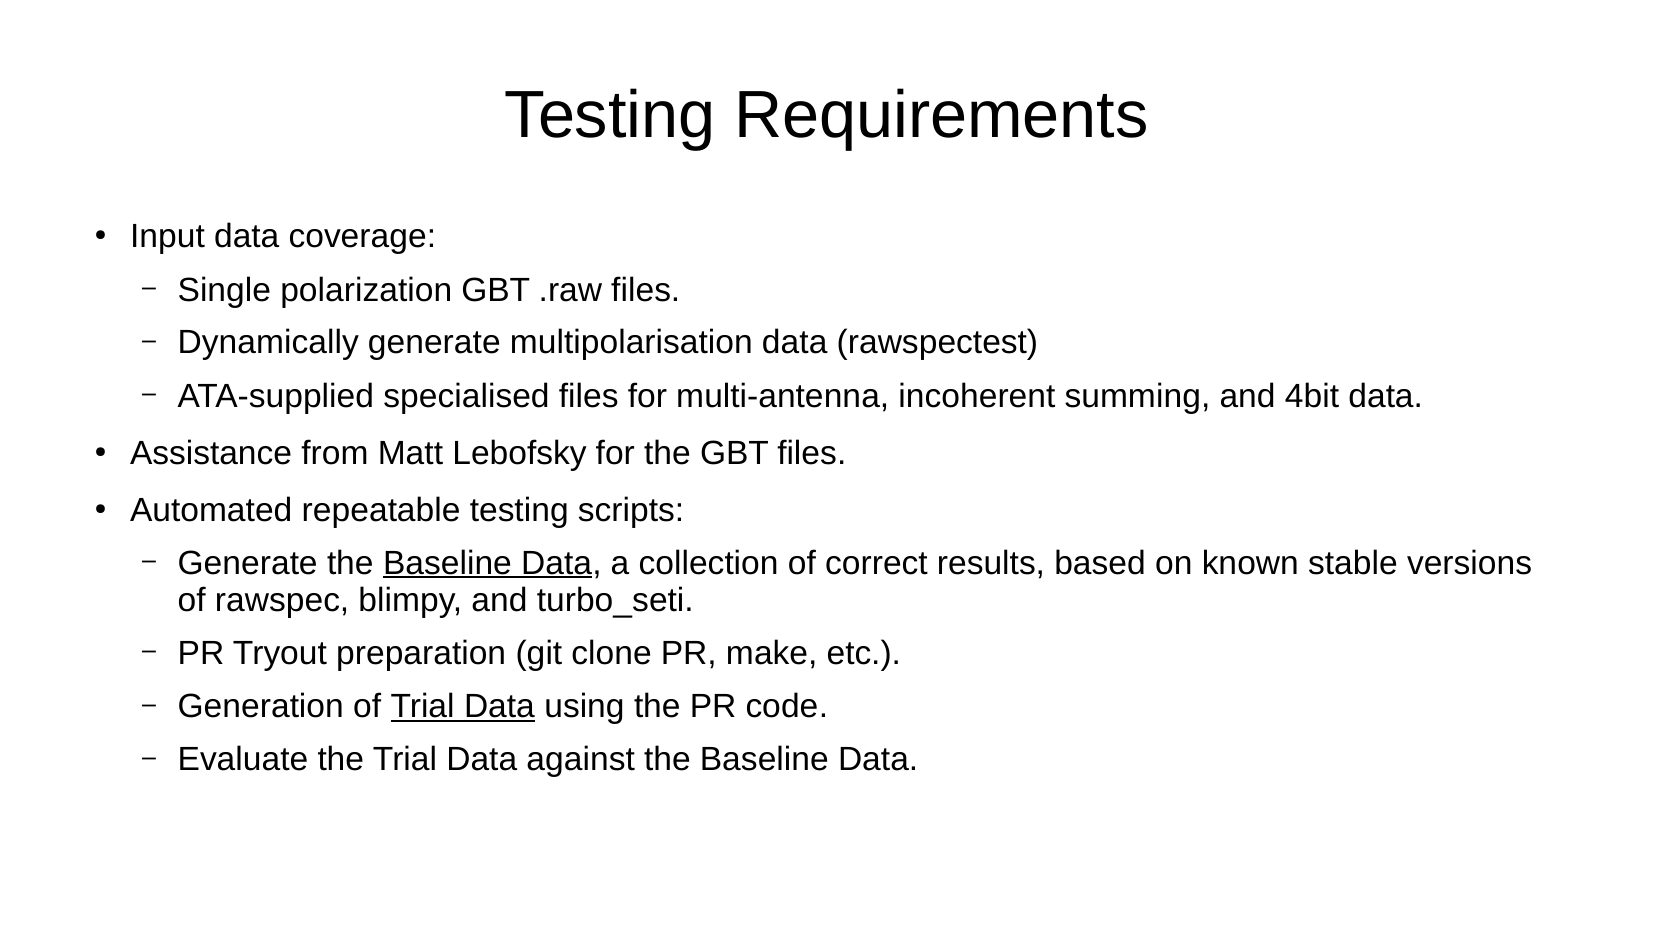

# Testing Requirements
Input data coverage:
Single polarization GBT .raw files.
Dynamically generate multipolarisation data (rawspectest)
ATA-supplied specialised files for multi-antenna, incoherent summing, and 4bit data.
Assistance from Matt Lebofsky for the GBT files.
Automated repeatable testing scripts:
Generate the Baseline Data, a collection of correct results, based on known stable versions of rawspec, blimpy, and turbo_seti.
PR Tryout preparation (git clone PR, make, etc.).
Generation of Trial Data using the PR code.
Evaluate the Trial Data against the Baseline Data.